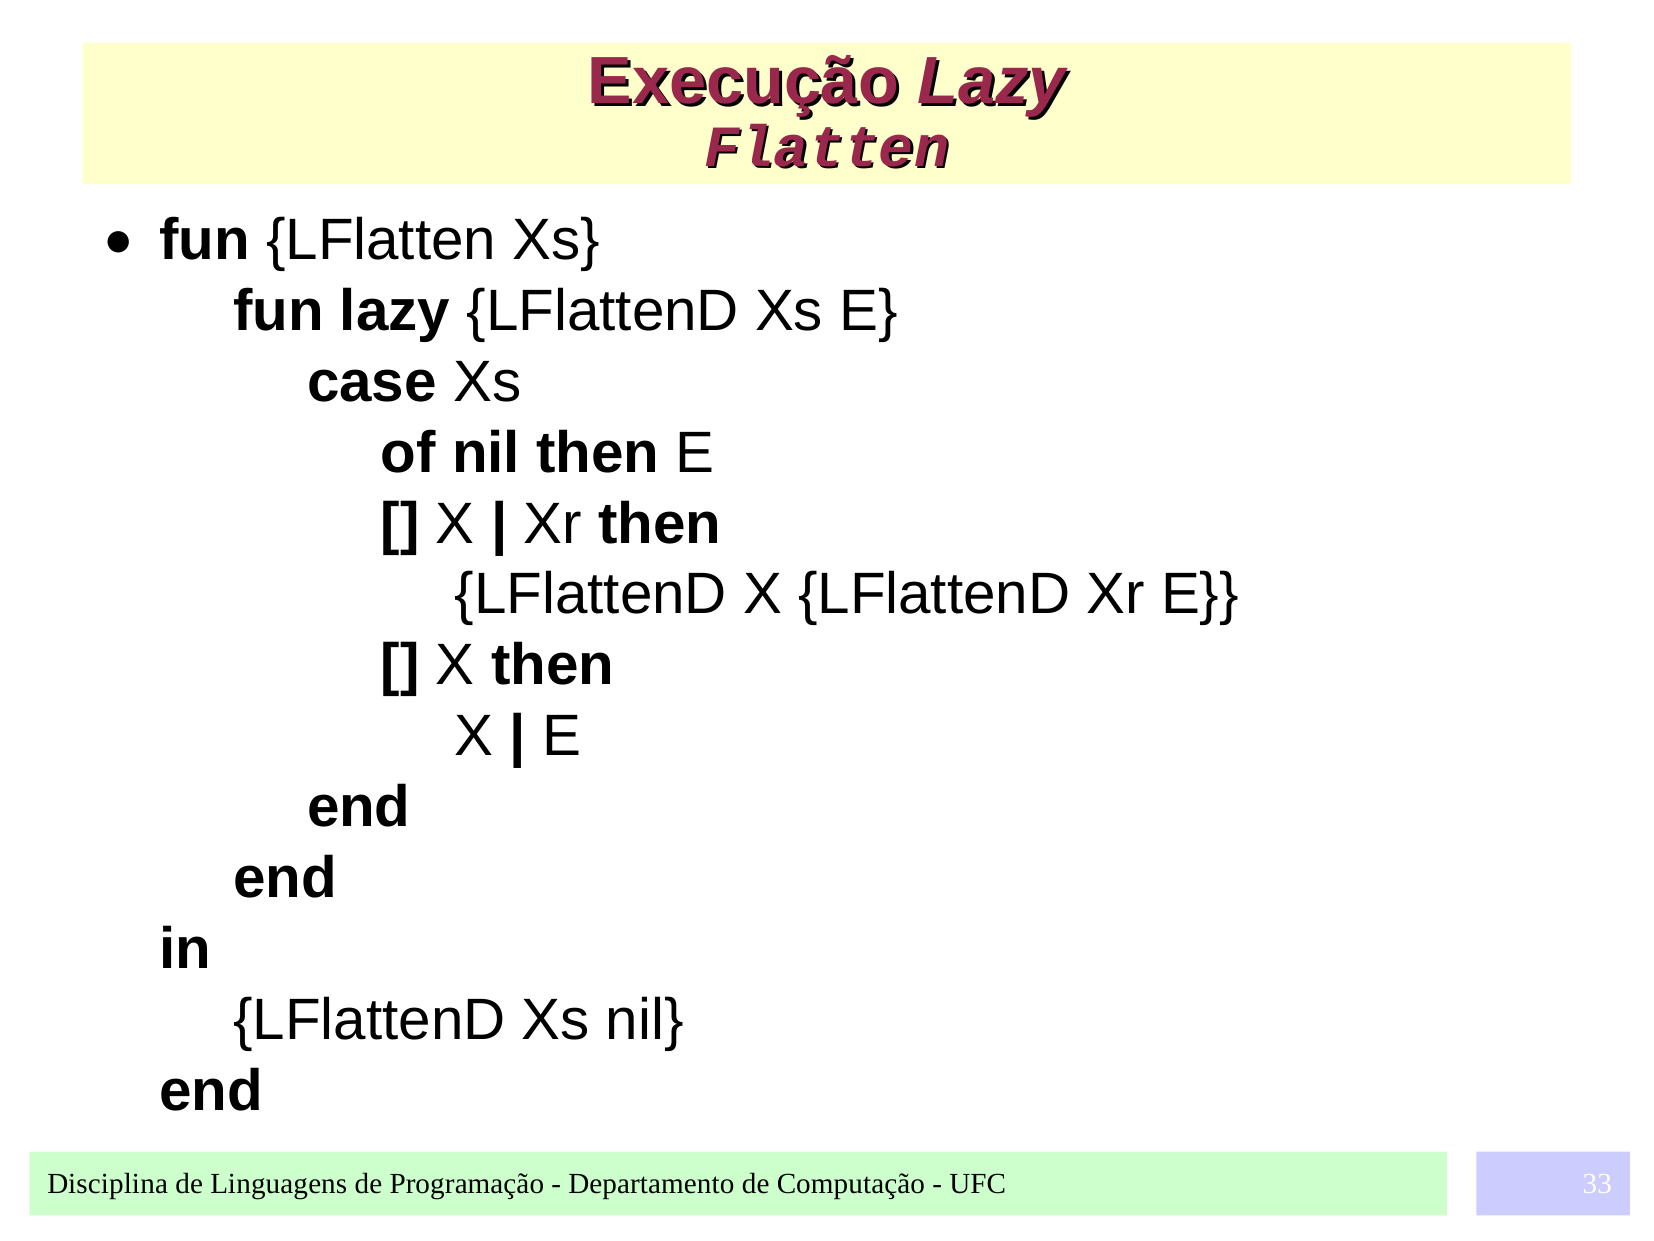

# Execução Lazy Flatten
fun {LFlatten Xs}
	fun lazy {LFlattenD Xs E}
		case Xs
			of nil then E
			[] X | Xr then
				{LFlattenD X {LFlattenD Xr E}}
			[] X then
				X | E
		end
	end
in
	{LFlattenD Xs nil}
end
Disciplina de Linguagens de Programação - Departamento de Computação - UFC
33